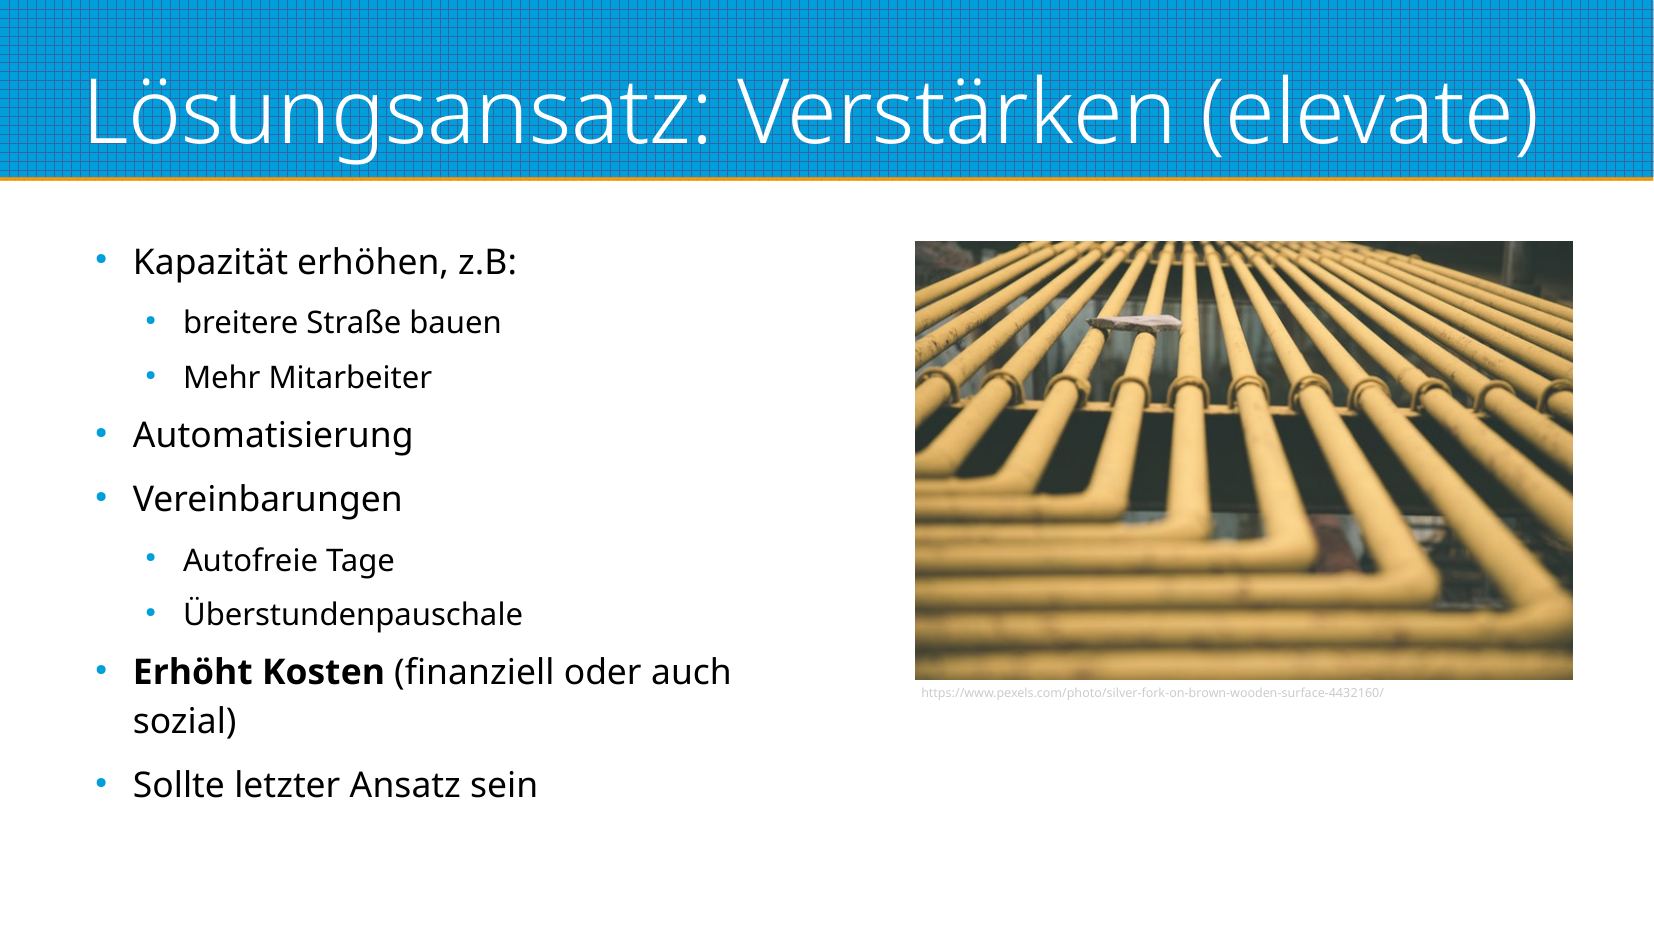

# Lösungsansatz: Verstärken (elevate)
Kapazität erhöhen, z.B:
breitere Straße bauen
Mehr Mitarbeiter
Automatisierung
Vereinbarungen
Autofreie Tage
Überstundenpauschale
Erhöht Kosten (finanziell oder auch sozial)
Sollte letzter Ansatz sein
https://www.pexels.com/photo/silver-fork-on-brown-wooden-surface-4432160/